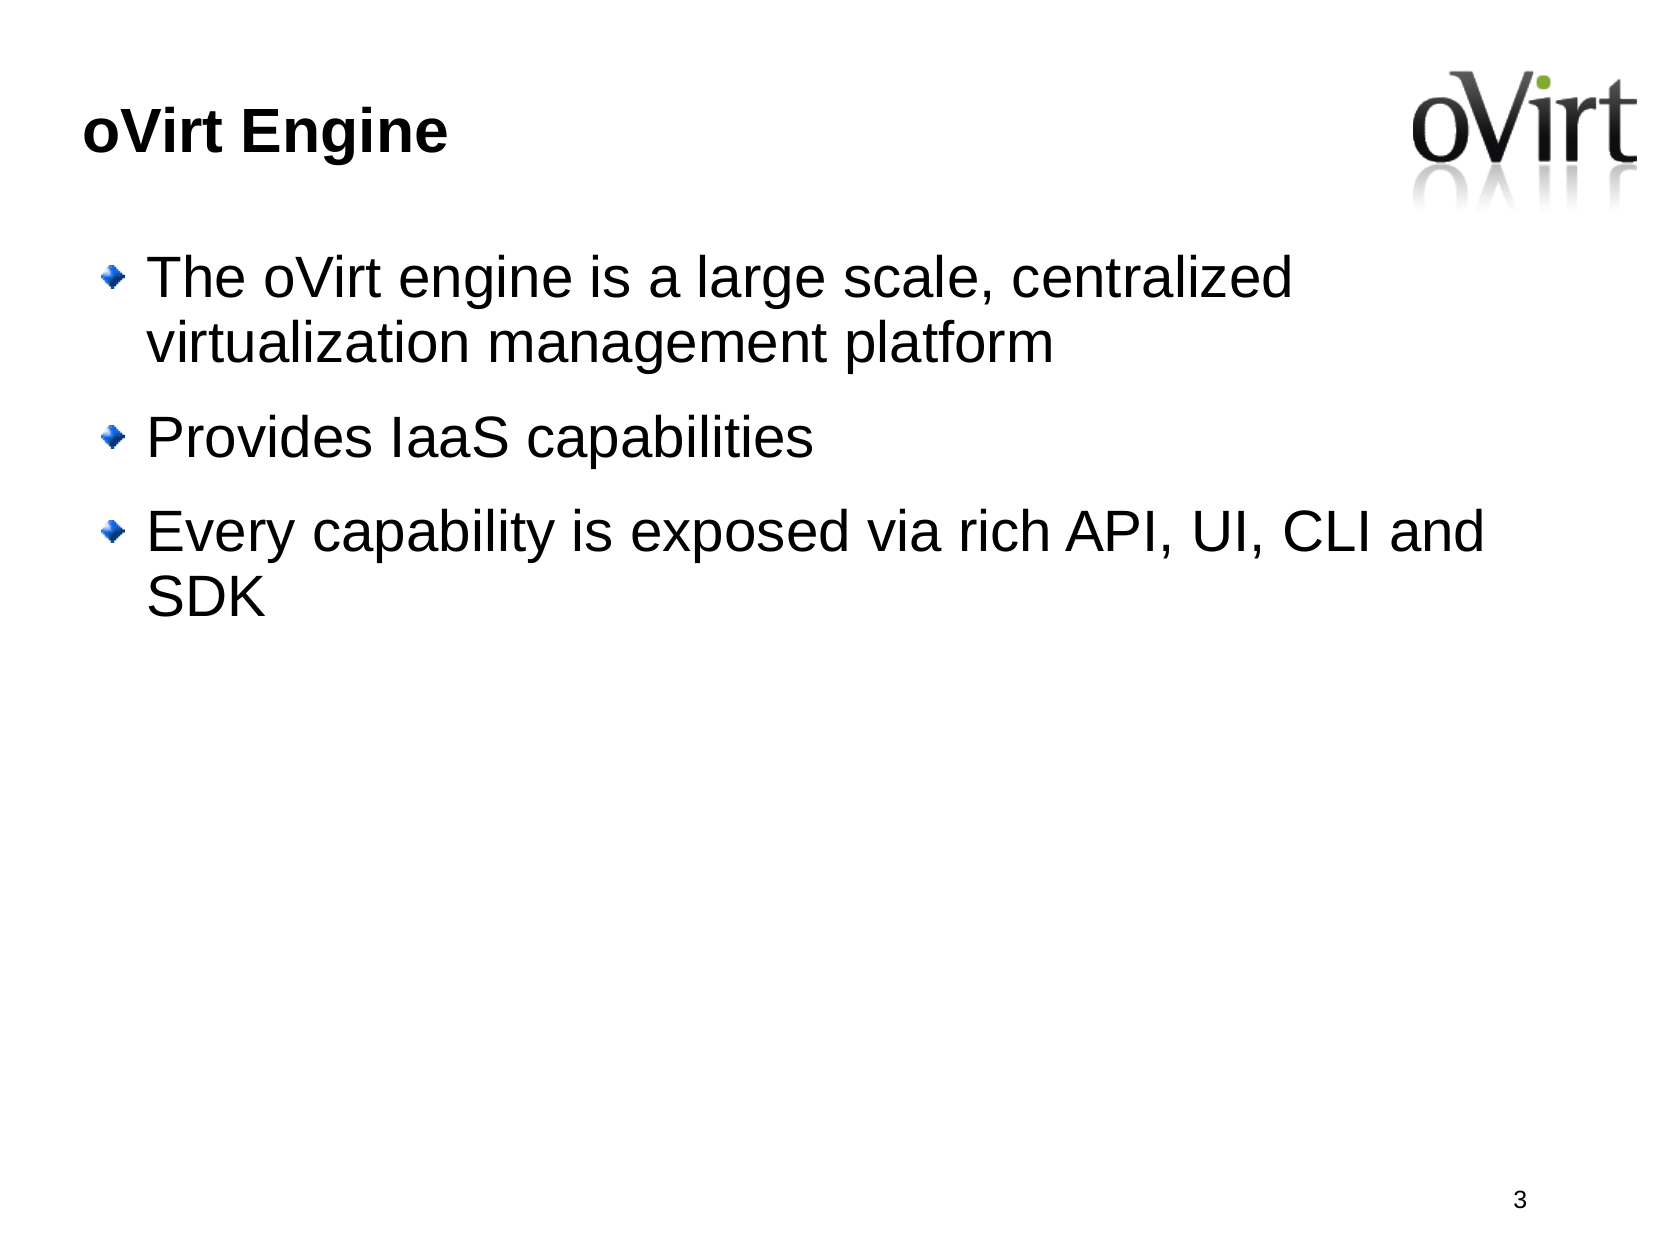

# oVirt Engine
The oVirt engine is a large scale, centralized virtualization management platform
Provides IaaS capabilities
Every capability is exposed via rich API, UI, CLI and SDK